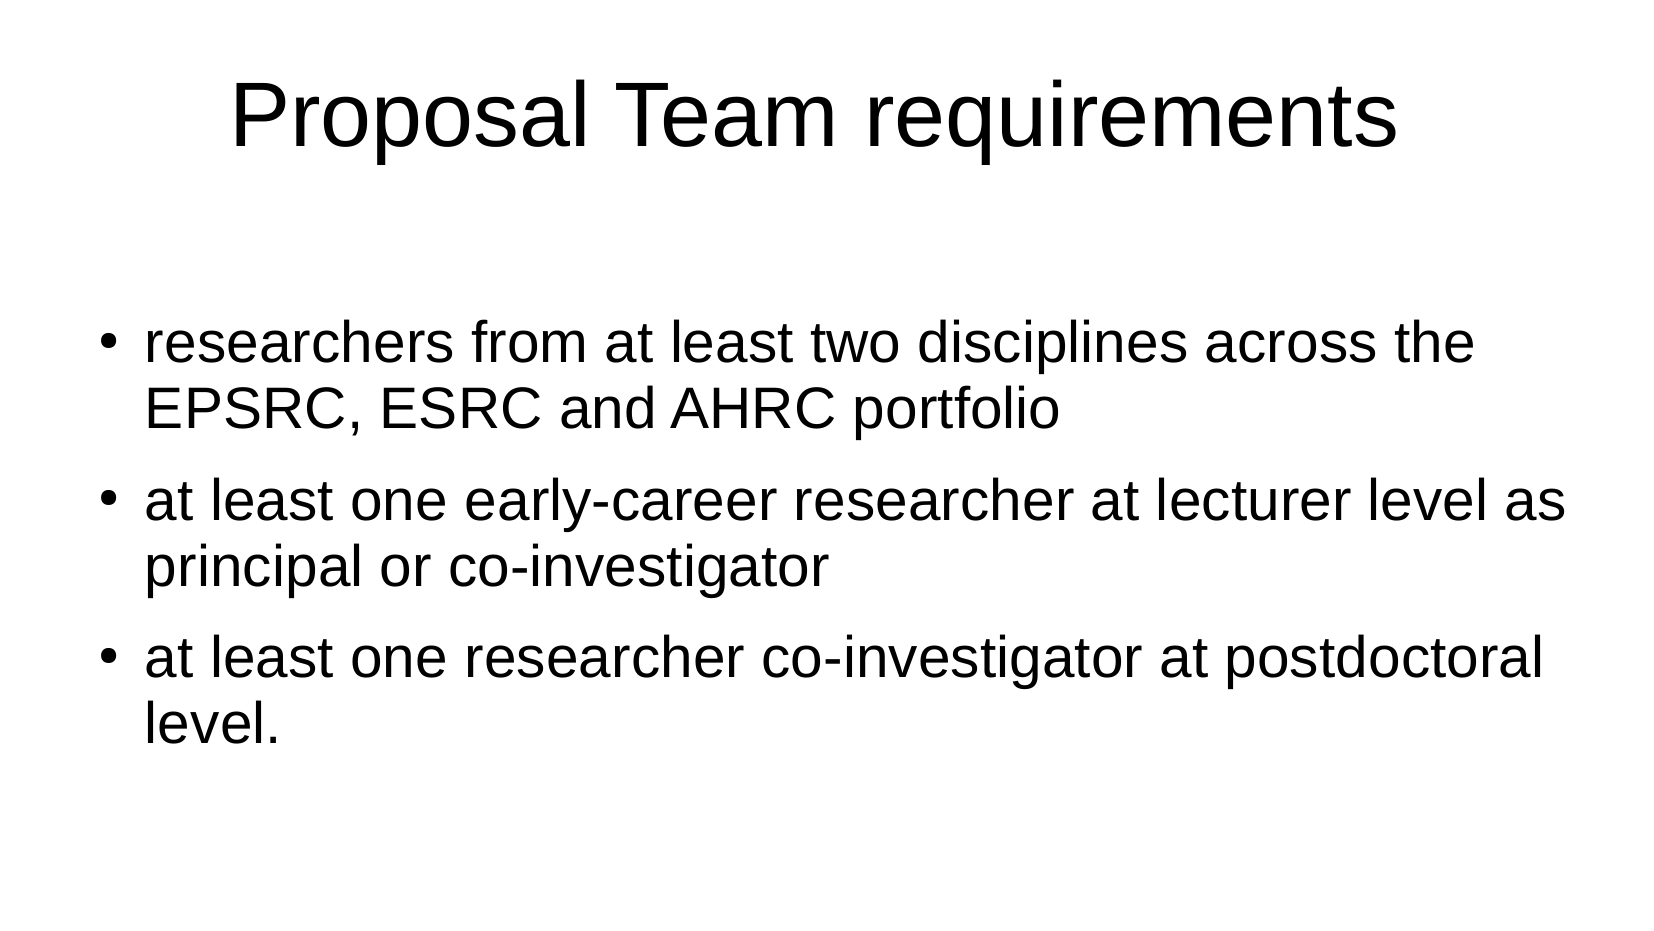

# Proposal Team requirements
researchers from at least two disciplines across the EPSRC, ESRC and AHRC portfolio
at least one early-career researcher at lecturer level as principal or co-investigator
at least one researcher co-investigator at postdoctoral level.